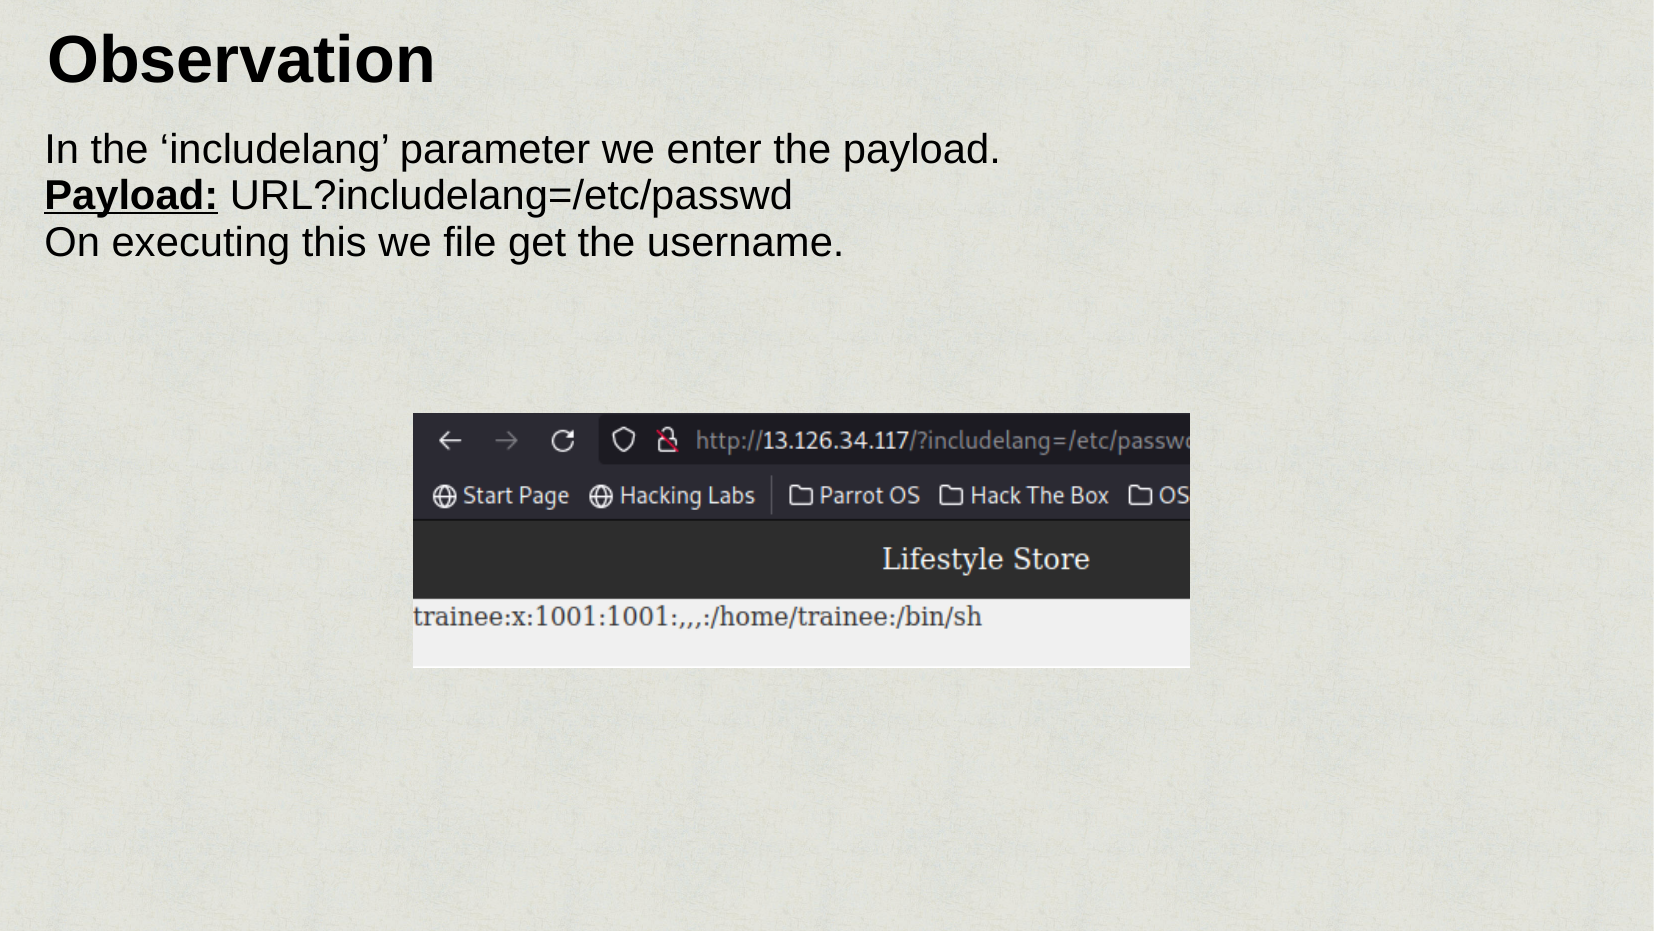

# Observation
In the ‘includelang’ parameter we enter the payload.
Payload: URL?includelang=/etc/passwd
On executing this we file get the username.